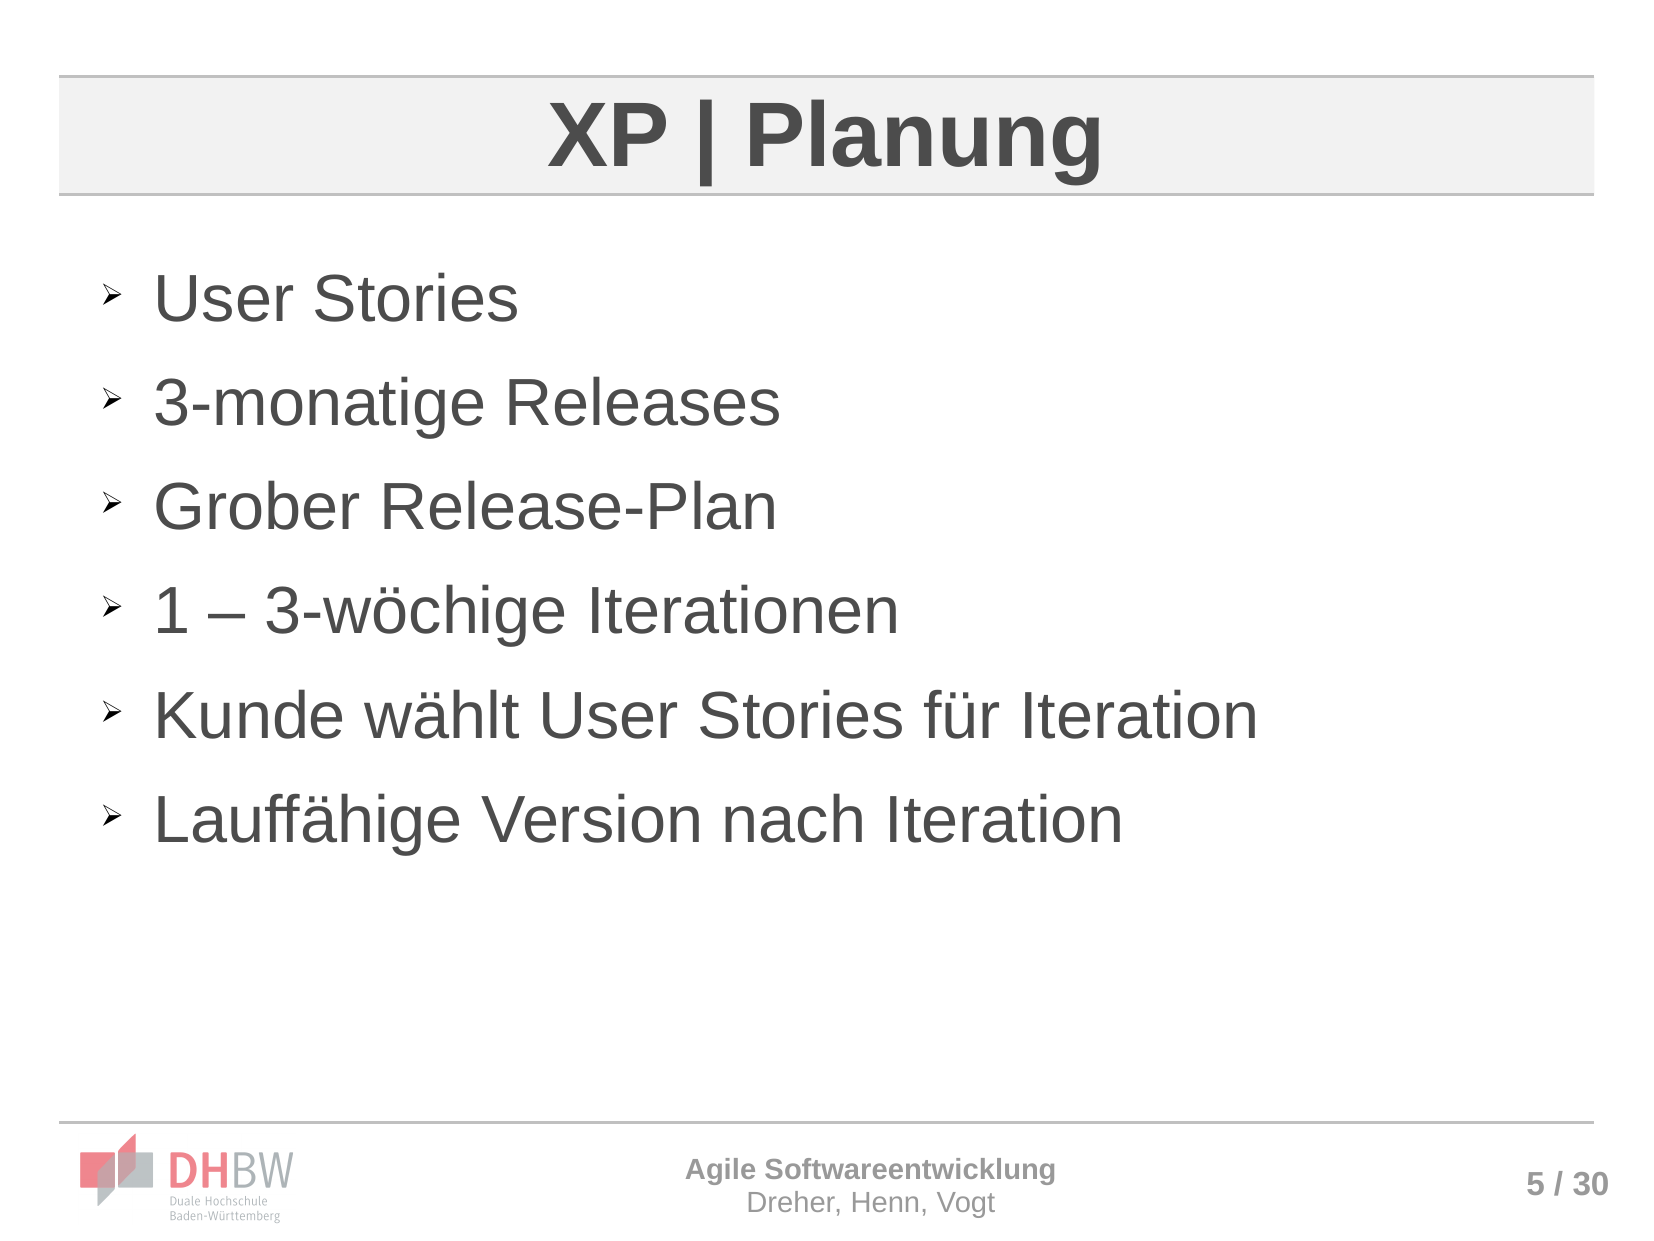

# XP | Planung
User Stories
3-monatige Releases
Grober Release-Plan
1 – 3-wöchige Iterationen
Kunde wählt User Stories für Iteration
Lauffähige Version nach Iteration